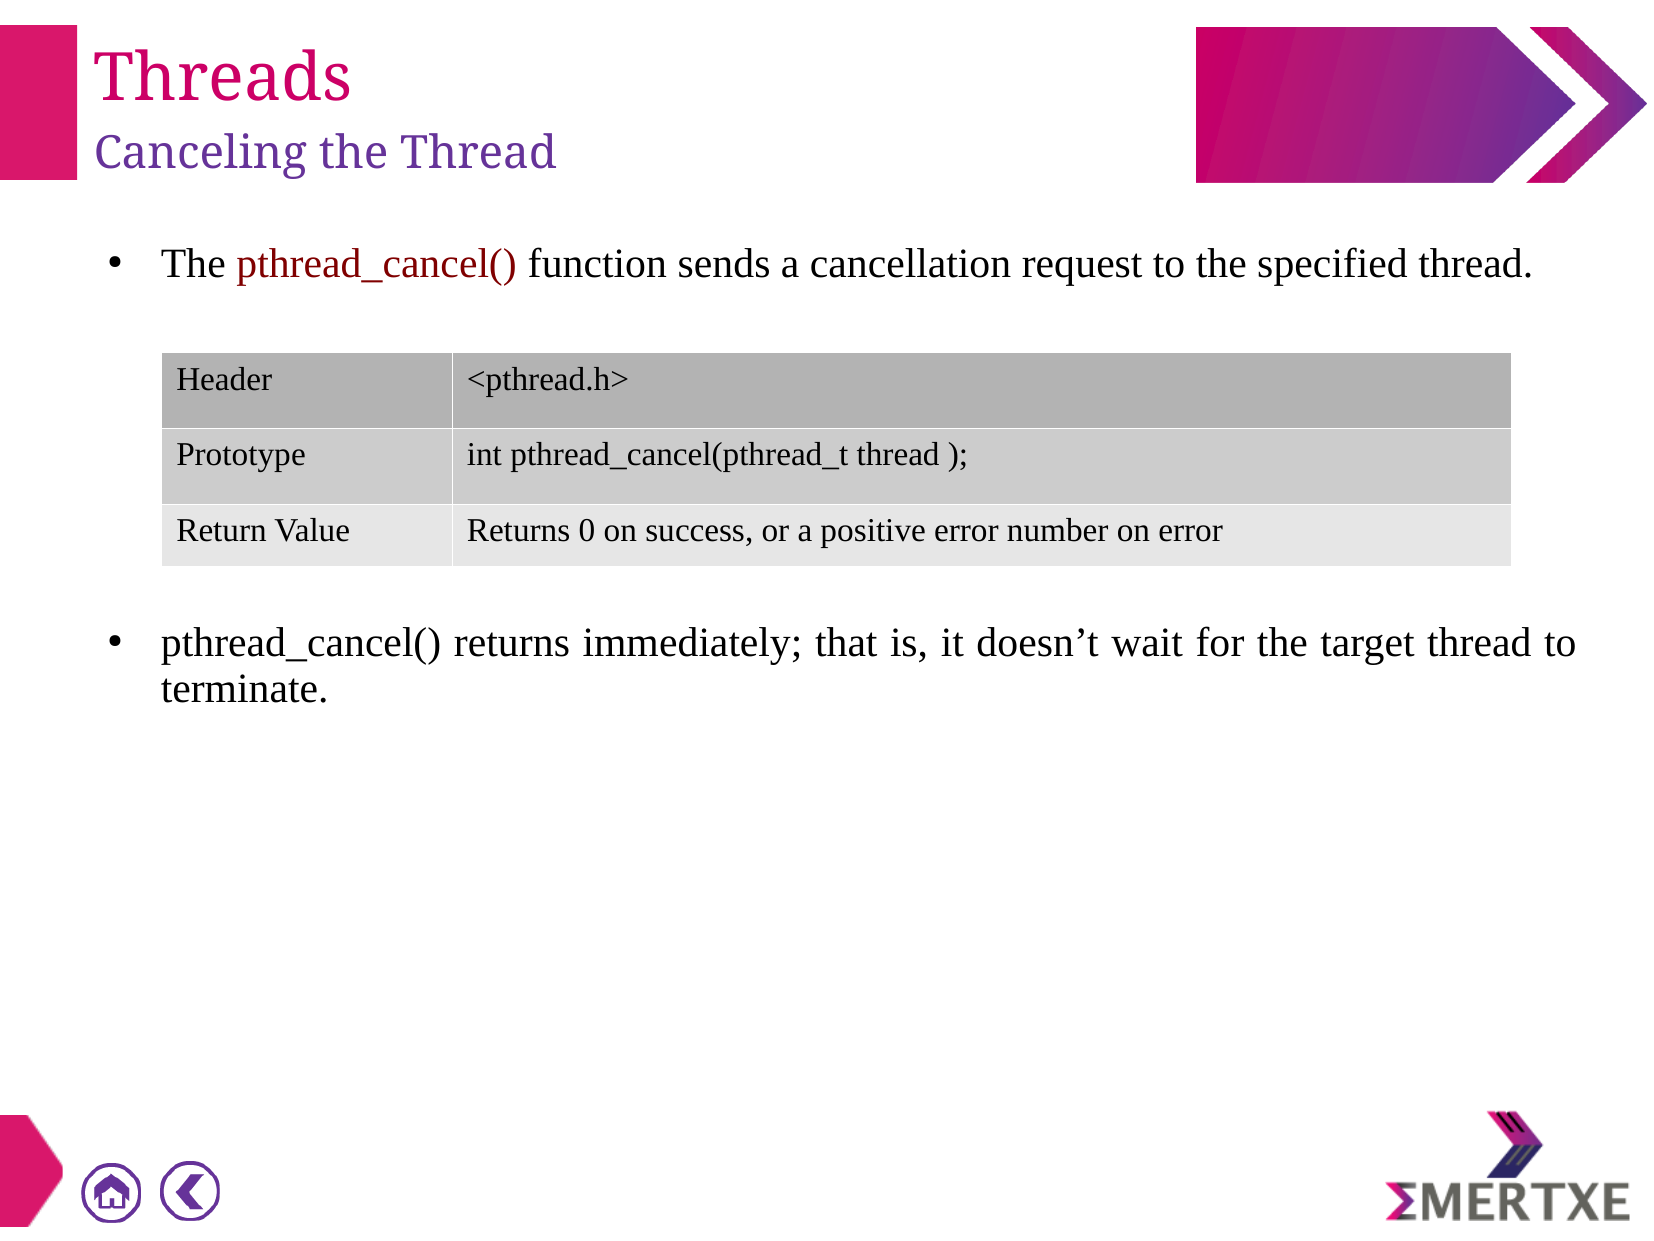

# Threads Canceling the Thread
The pthread_cancel() function sends a cancellation request to the specified thread.
pthread_cancel() returns immediately; that is, it doesn’t wait for the target thread to terminate.
| Header | <pthread.h> |
| --- | --- |
| Prototype | int pthread\_cancel(pthread\_t thread ); |
| Return Value | Returns 0 on success, or a positive error number on error |